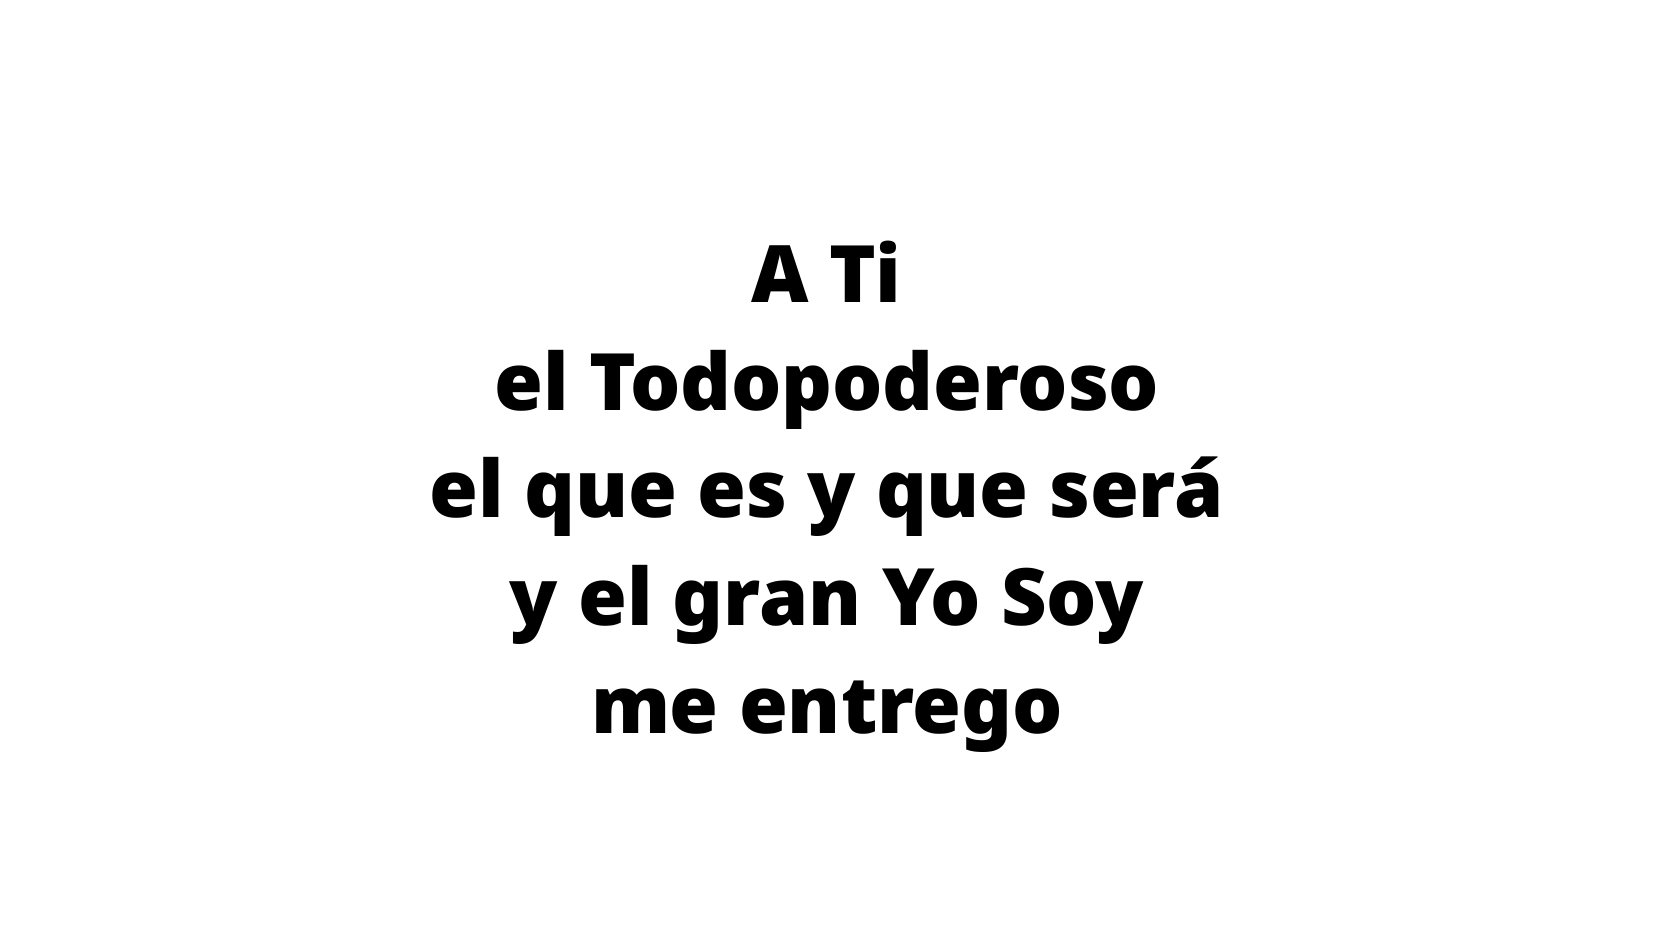

#
A Ti
el Todopoderoso
el que es y que será
y el gran Yo Soy
me entrego